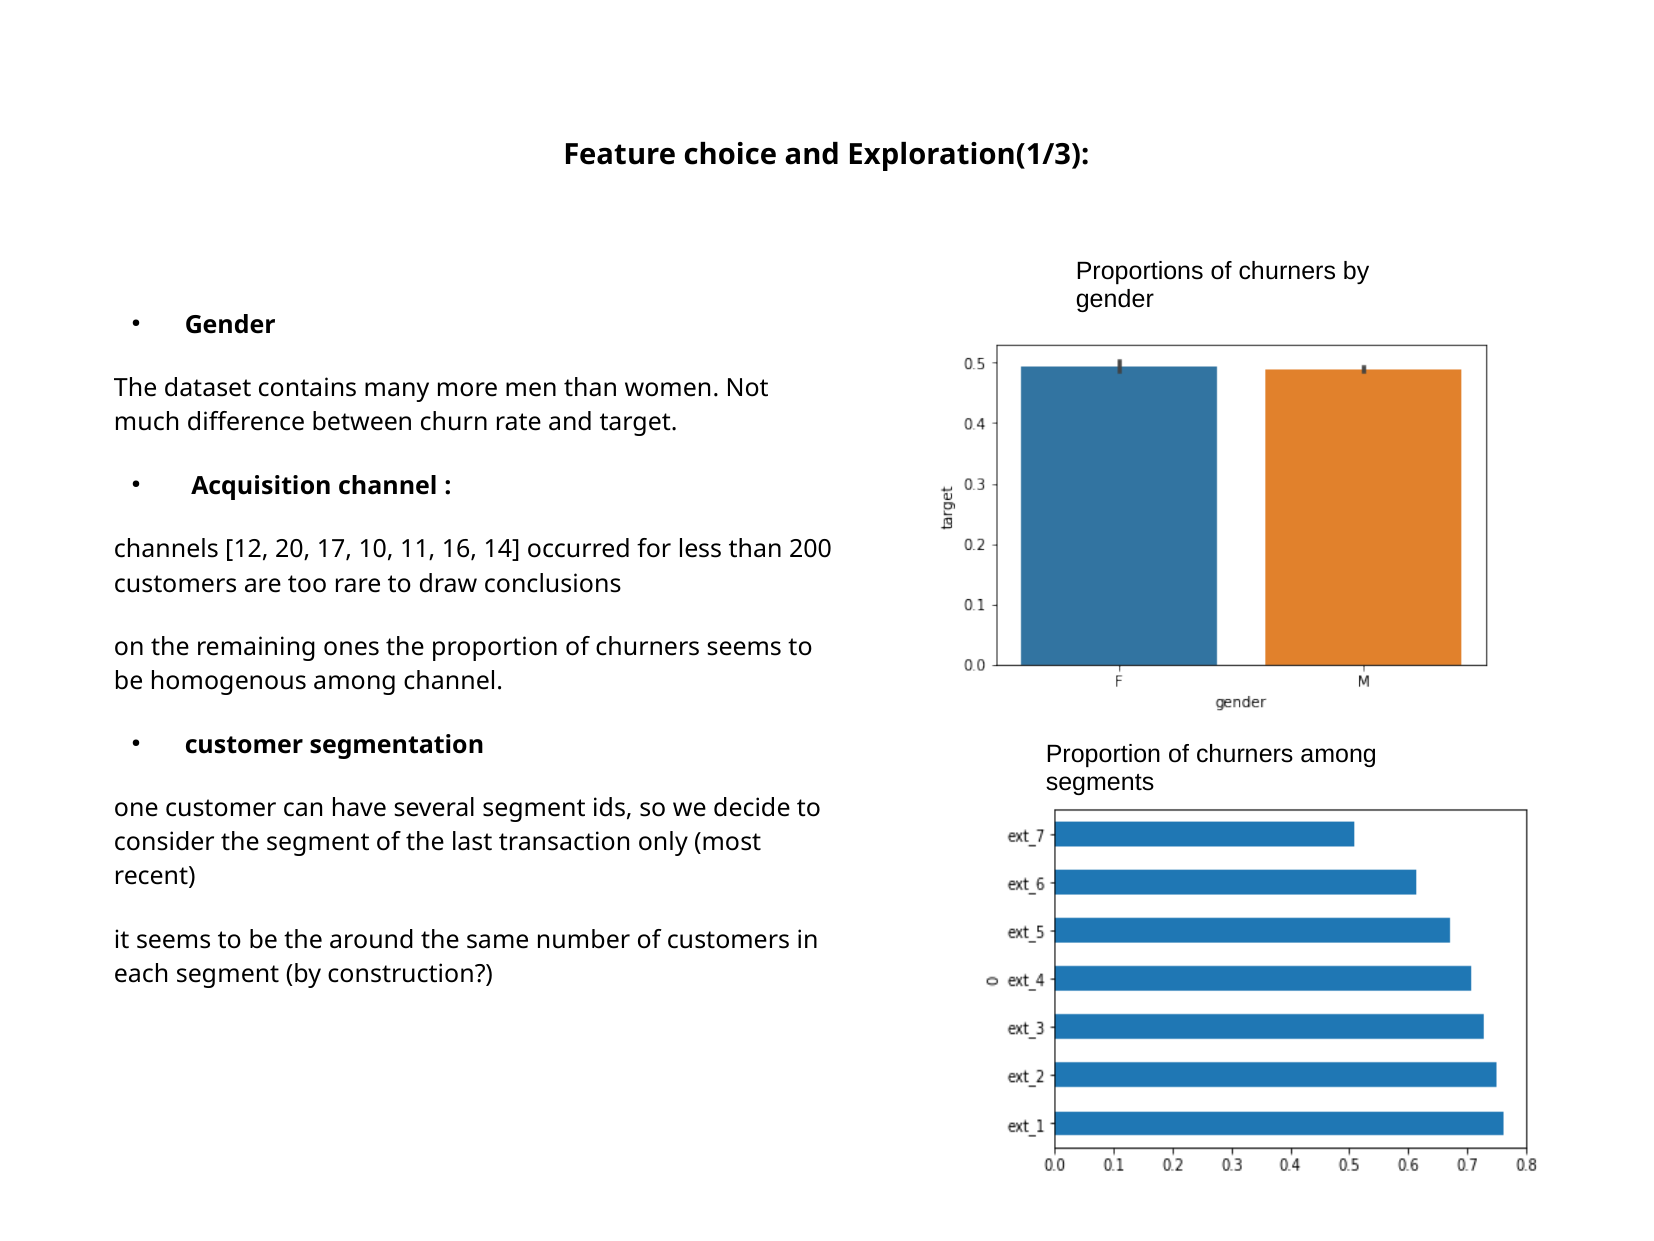

# Feature choice and Exploration(1/3):
Proportions of churners by gender
Gender
The dataset contains many more men than women. Not much difference between churn rate and target.
 Acquisition channel :
channels [12, 20, 17, 10, 11, 16, 14] occurred for less than 200 customers are too rare to draw conclusions
on the remaining ones the proportion of churners seems to be homogenous among channel.
customer segmentation
one customer can have several segment ids, so we decide to consider the segment of the last transaction only (most recent)
it seems to be the around the same number of customers in each segment (by construction?)
Proportion of churners among segments